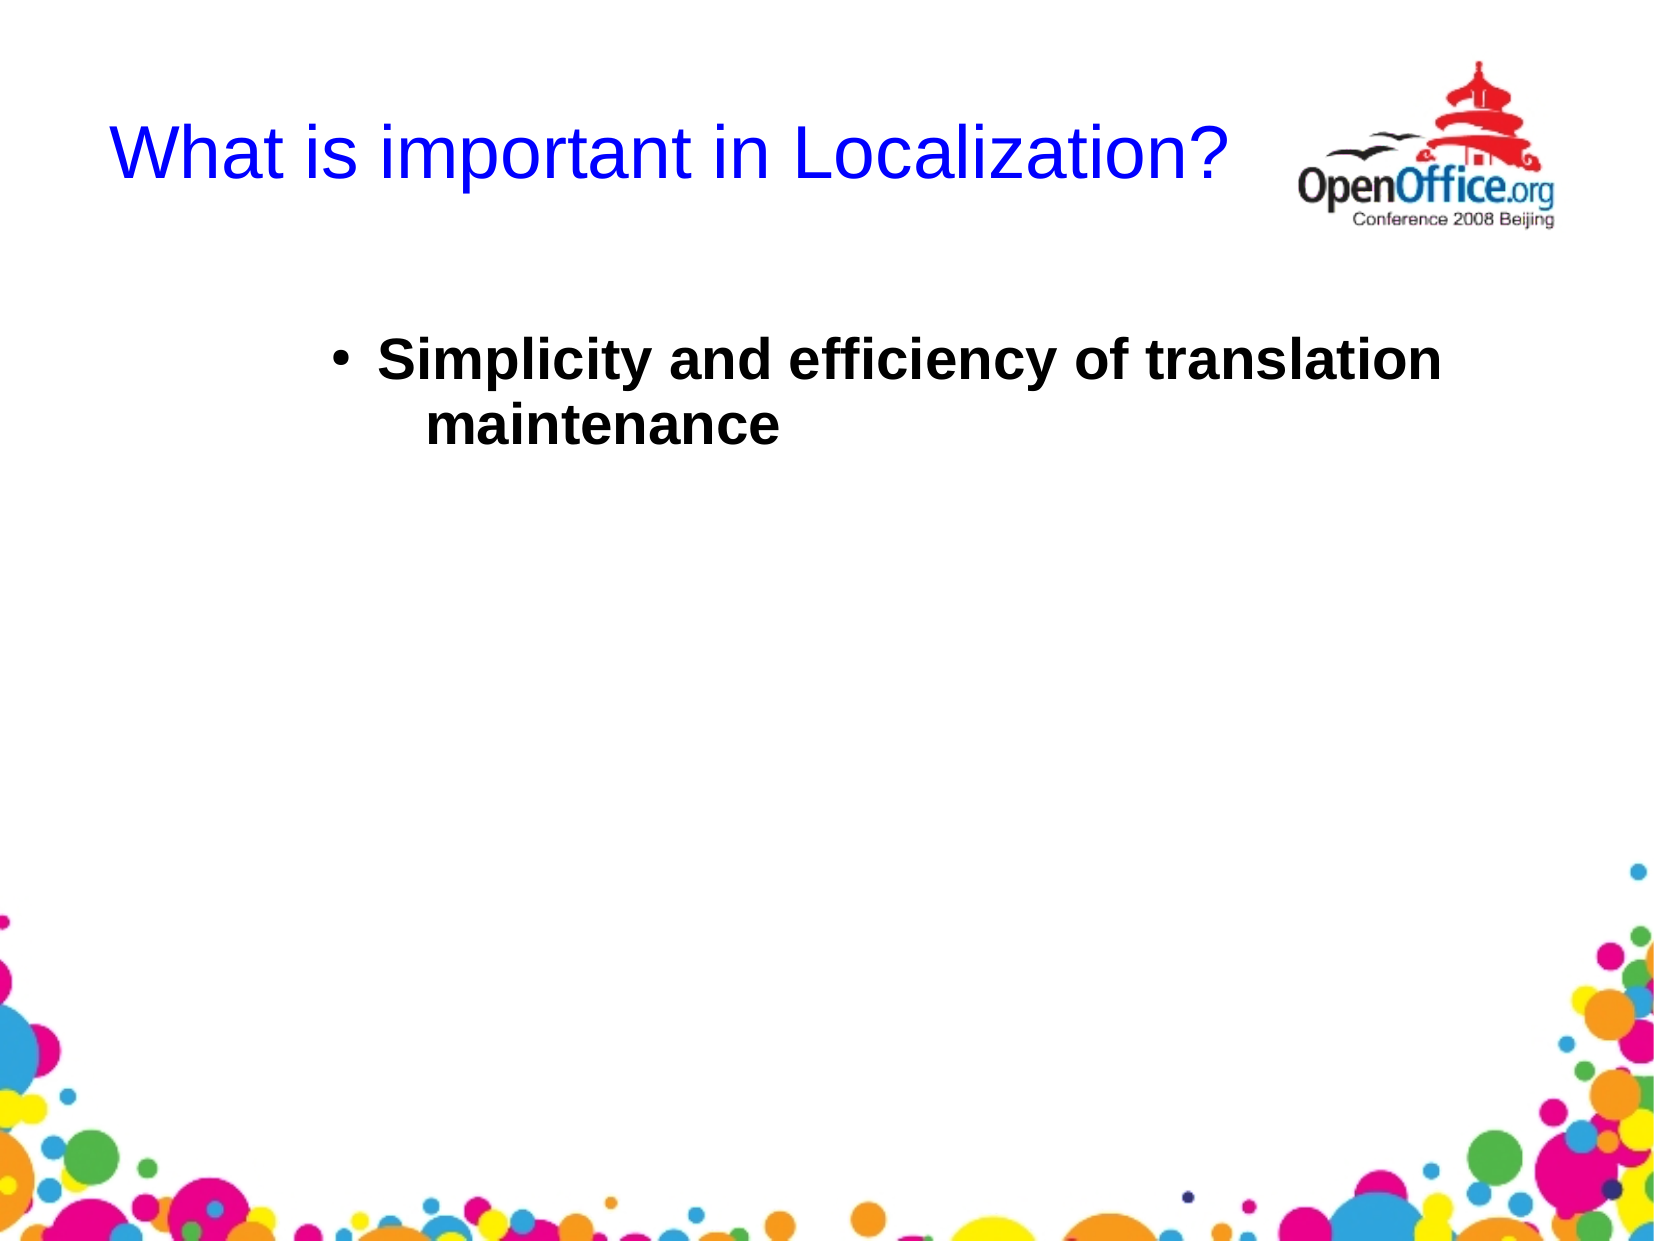

# What is important in Localization?
Simplicity and efficiency of translation maintenance